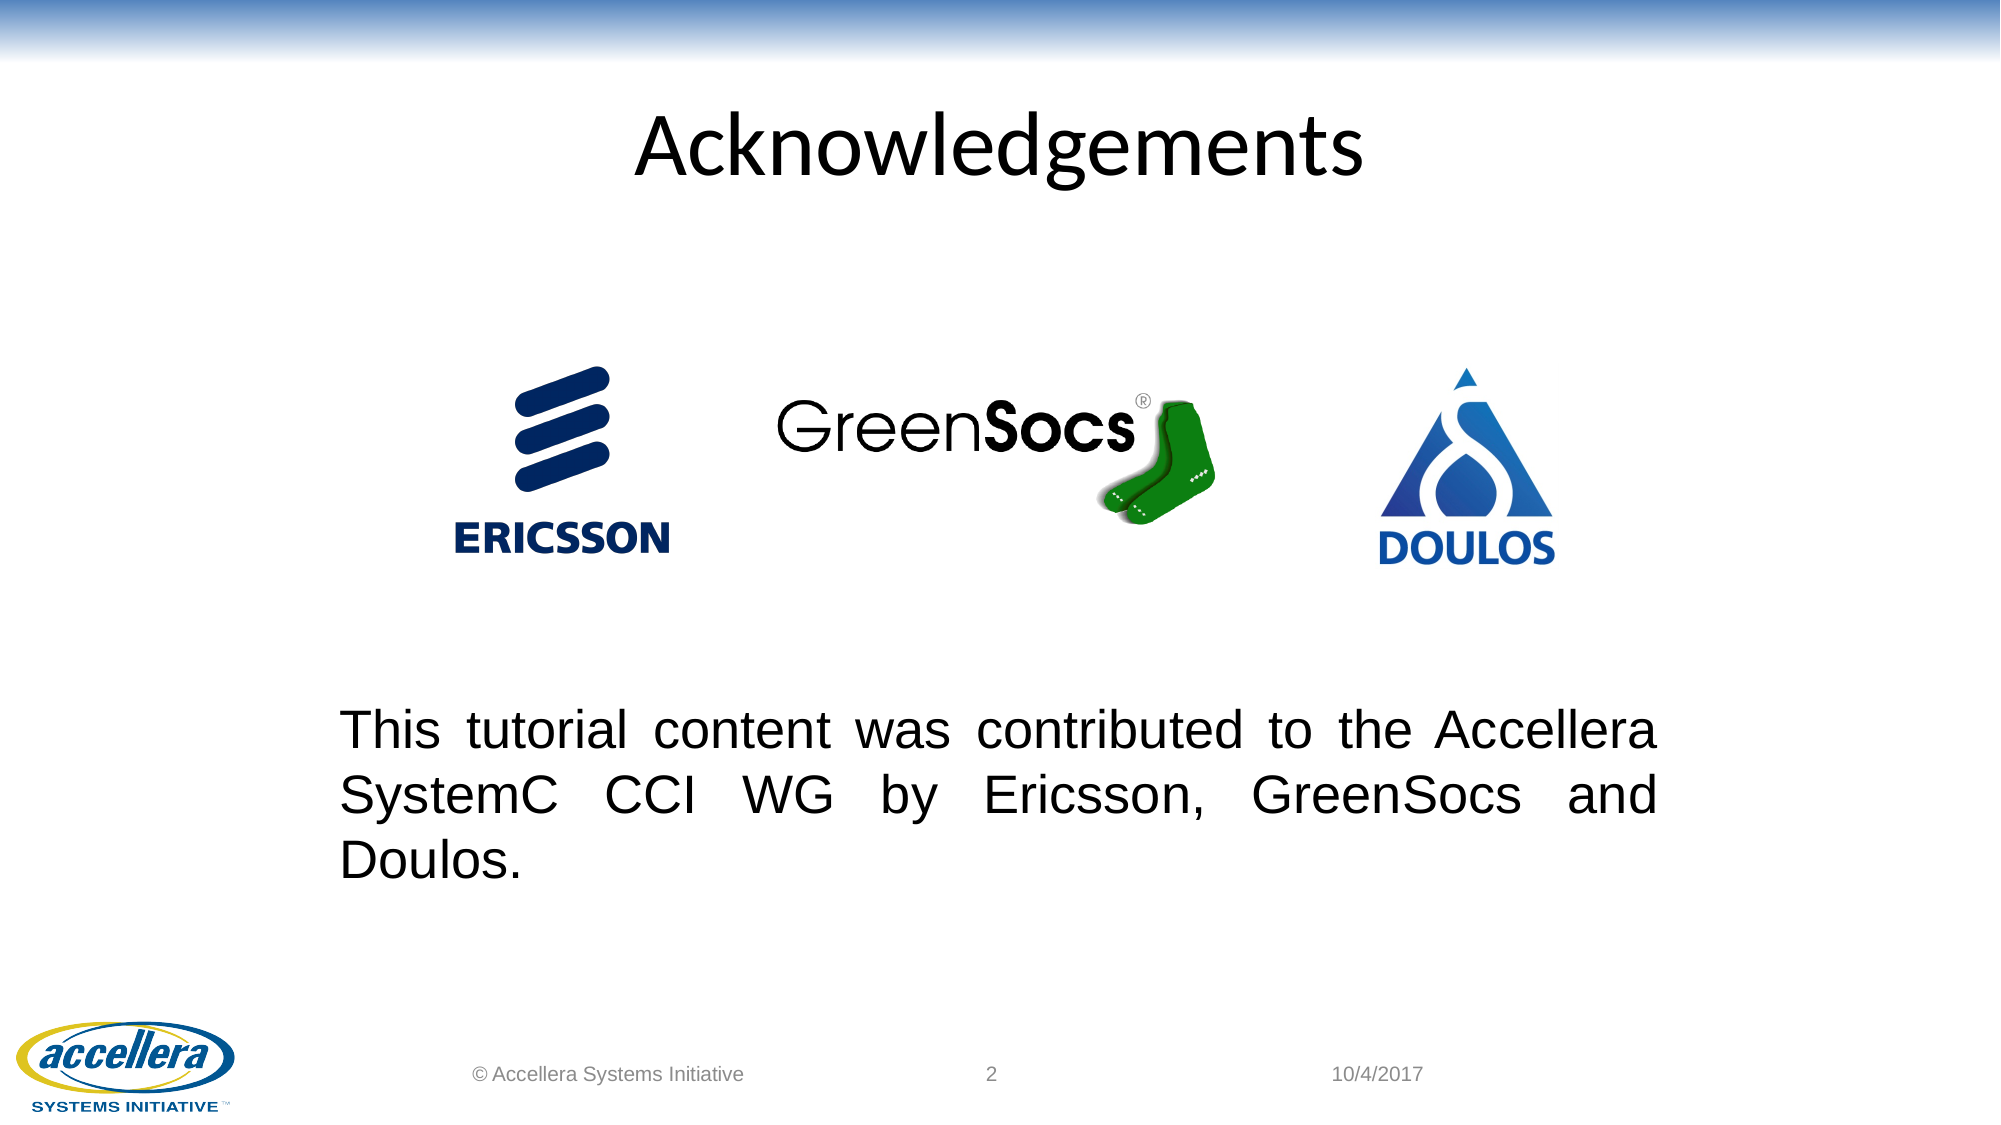

# Acknowledgements
This tutorial content was contributed to the Accellera SystemC CCI WG by Ericsson, GreenSocs and Doulos.
© Accellera Systems Initiative
10/4/2017